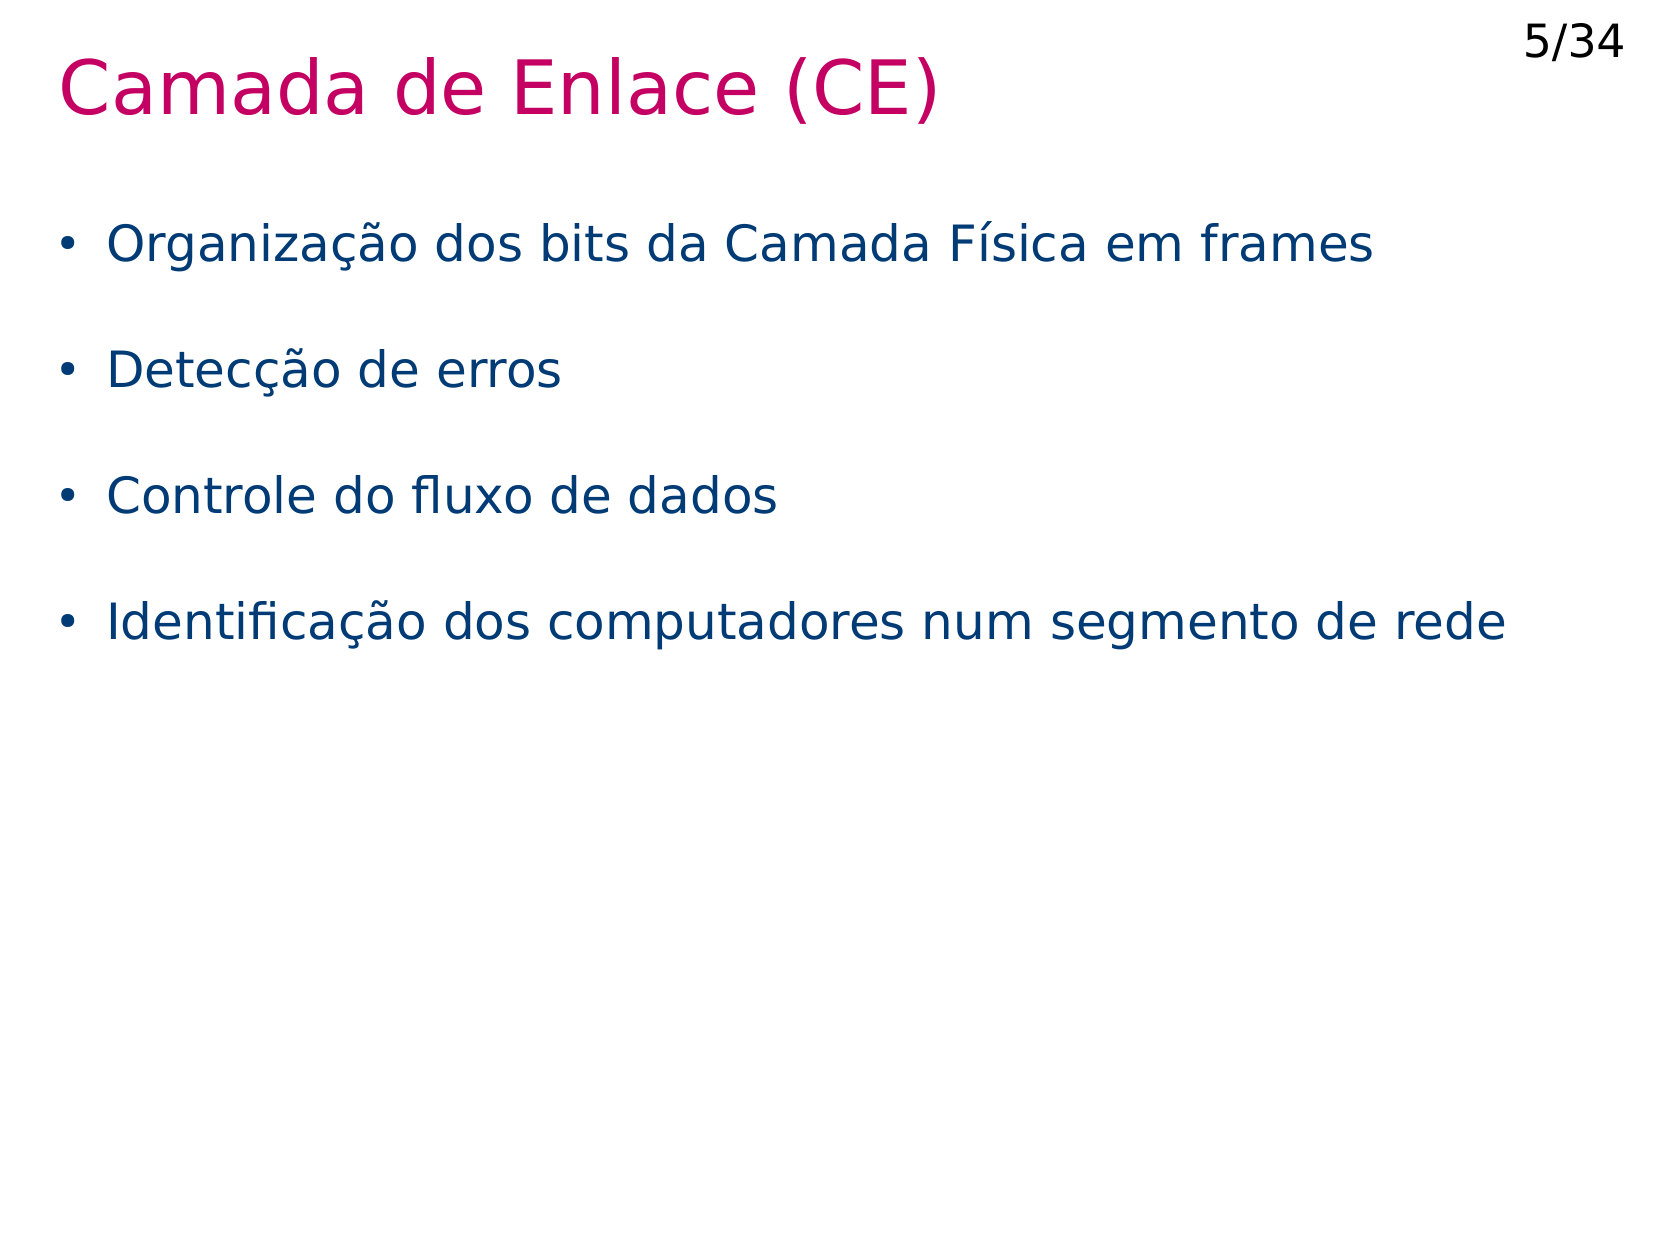

5
# Camada de Enlace (CE)
Organização dos bits da Camada Física em frames
Detecção de erros
Controle do fluxo de dados
Identificação dos computadores num segmento de rede